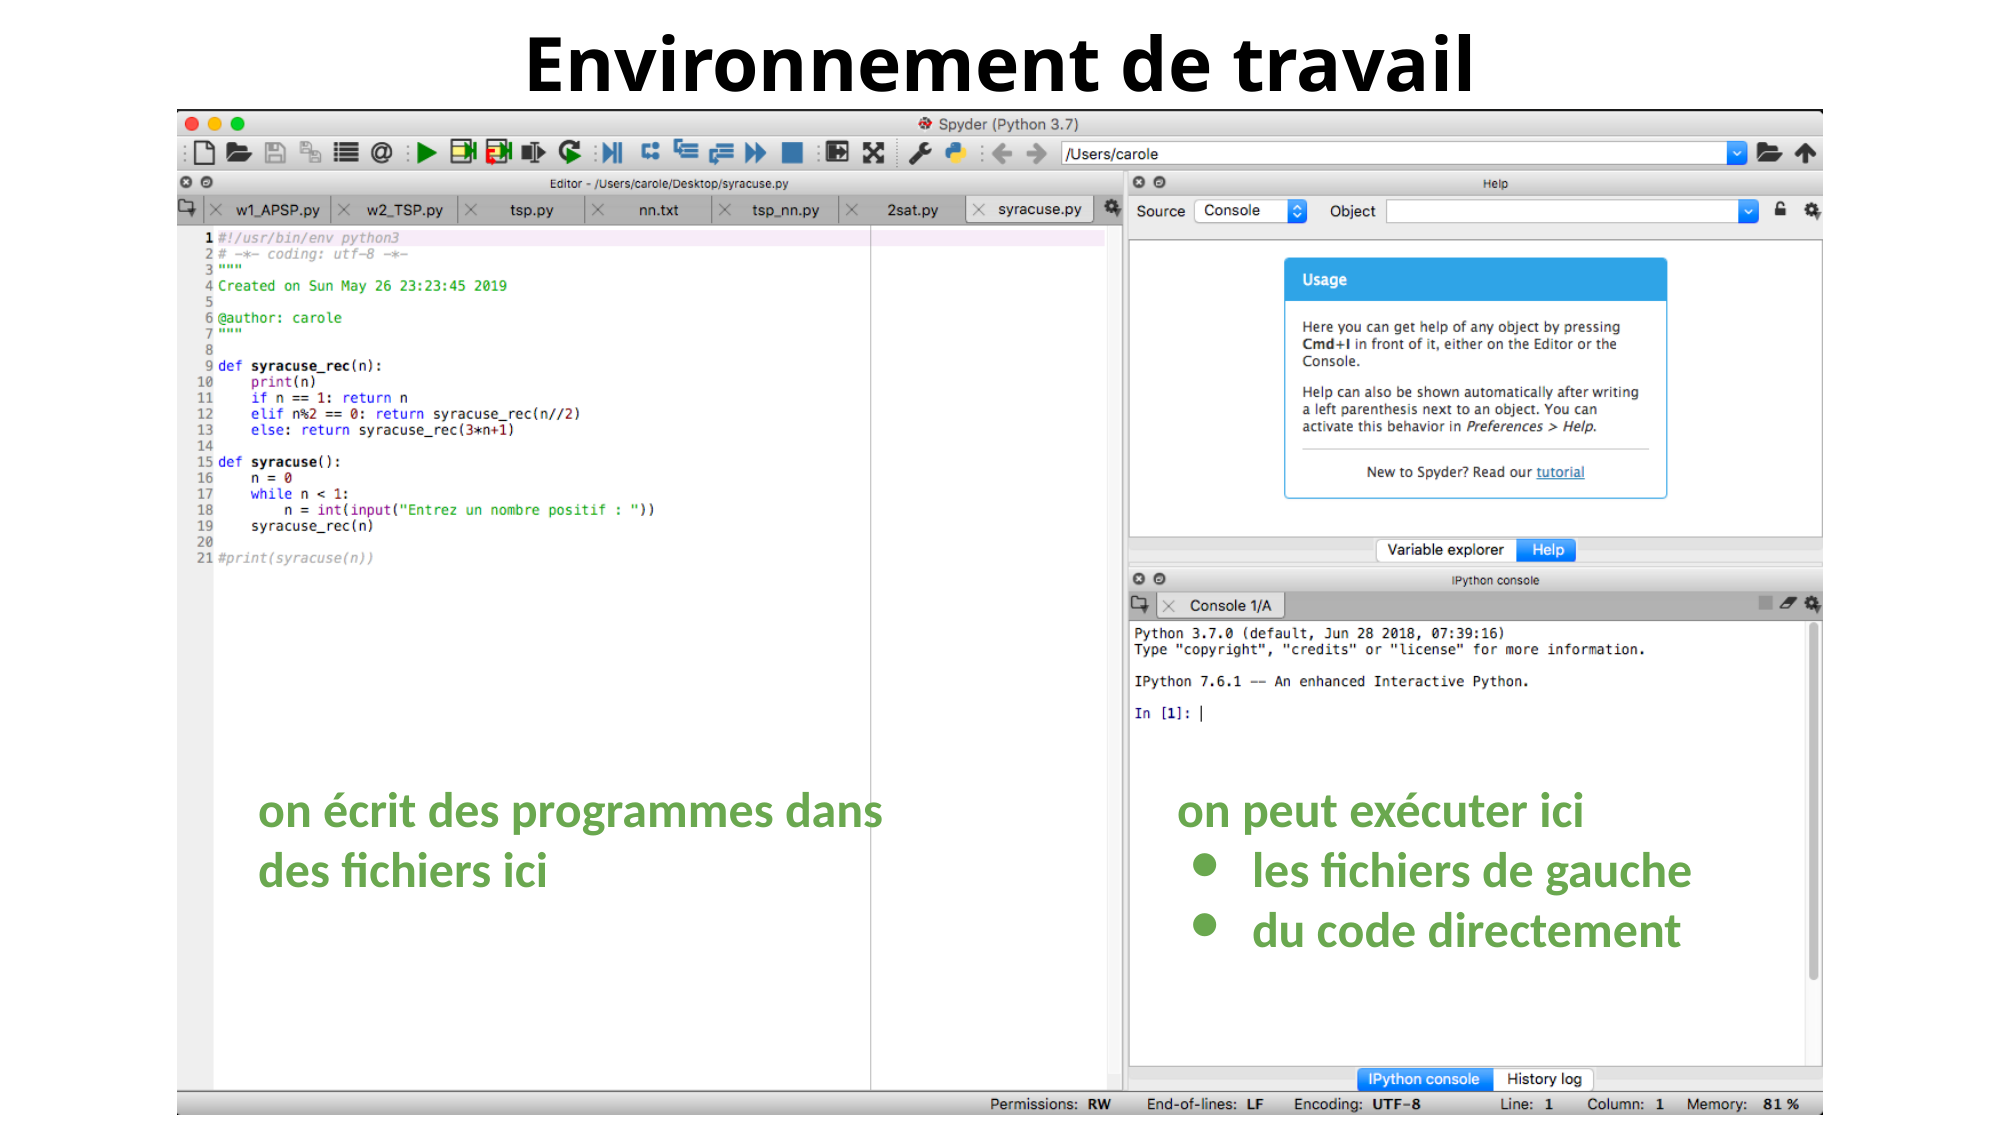

Environnement de travail
on écrit des programmes dans des fichiers ici
on peut exécuter ici
les fichiers de gauche
du code directement